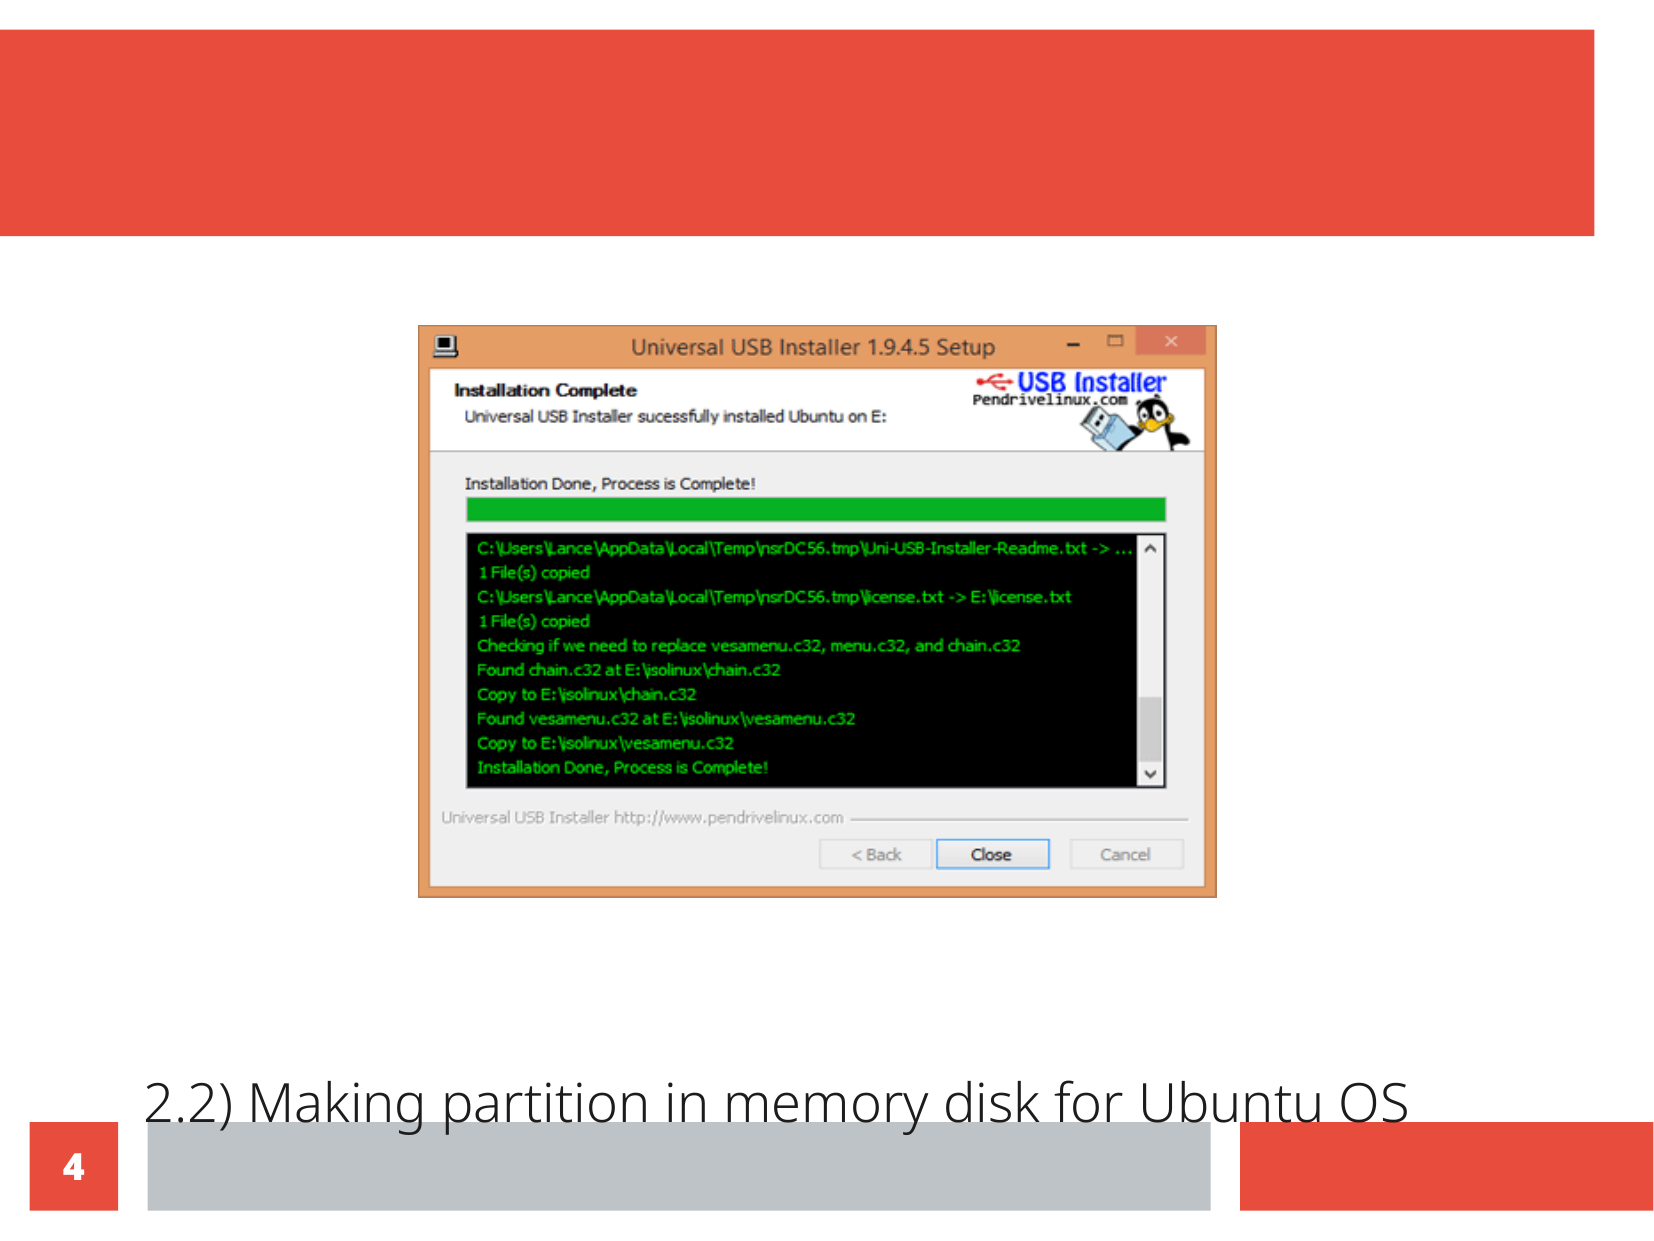

#
 2.2) Making partition in memory disk for Ubuntu OS
4